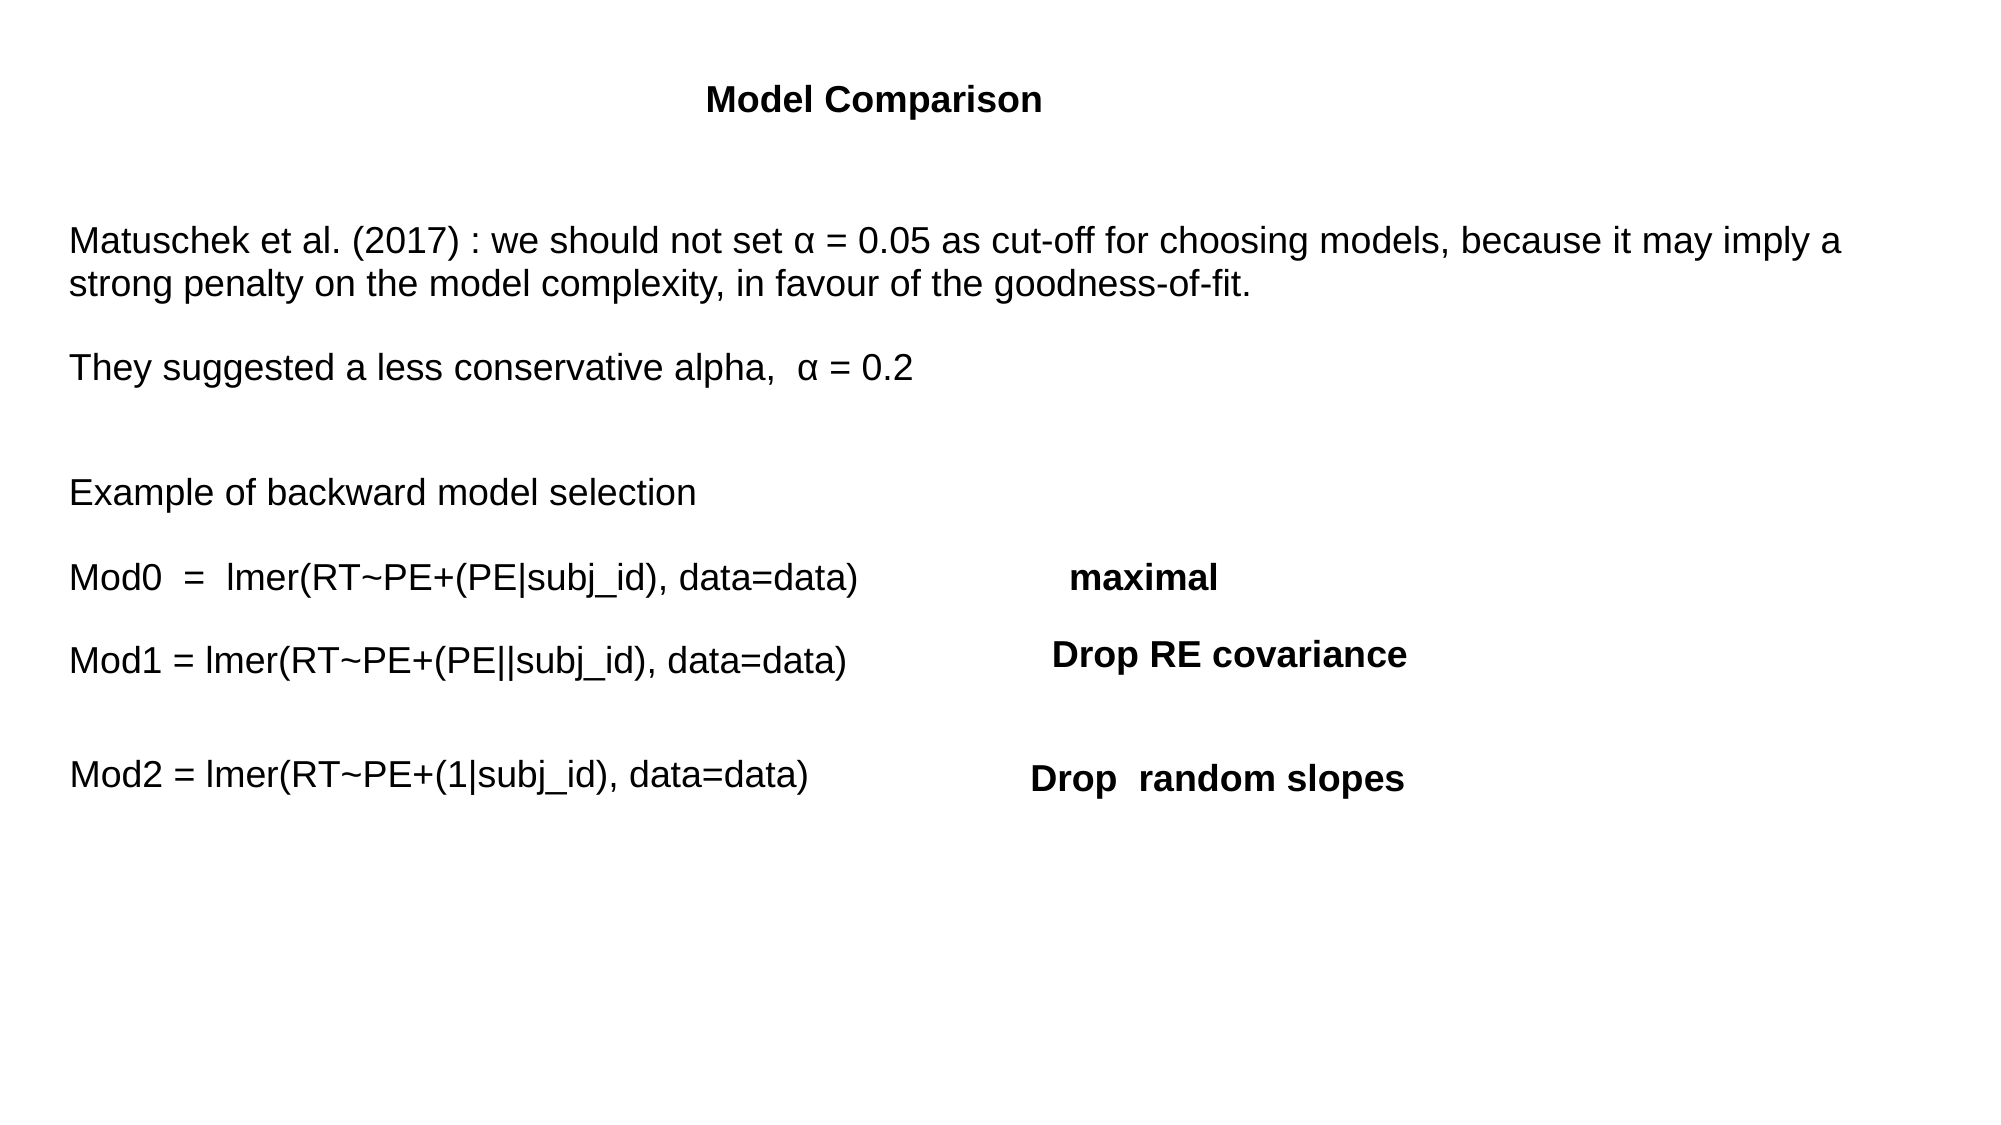

Model Comparison
Matuschek et al. (2017) : we should not set α = 0.05 as cut-off for choosing models, because it may imply a strong penalty on the model complexity, in favour of the goodness-of-fit.
They suggested a less conservative alpha, α = 0.2
Example of backward model selection
Mod0 = lmer(RT~PE+(PE|subj_id), data=data) maximal
Mod1 = lmer(RT~PE+(PE||subj_id), data=data)
Drop RE covariance
Mod2 = lmer(RT~PE+(1|subj_id), data=data)
Drop random slopes